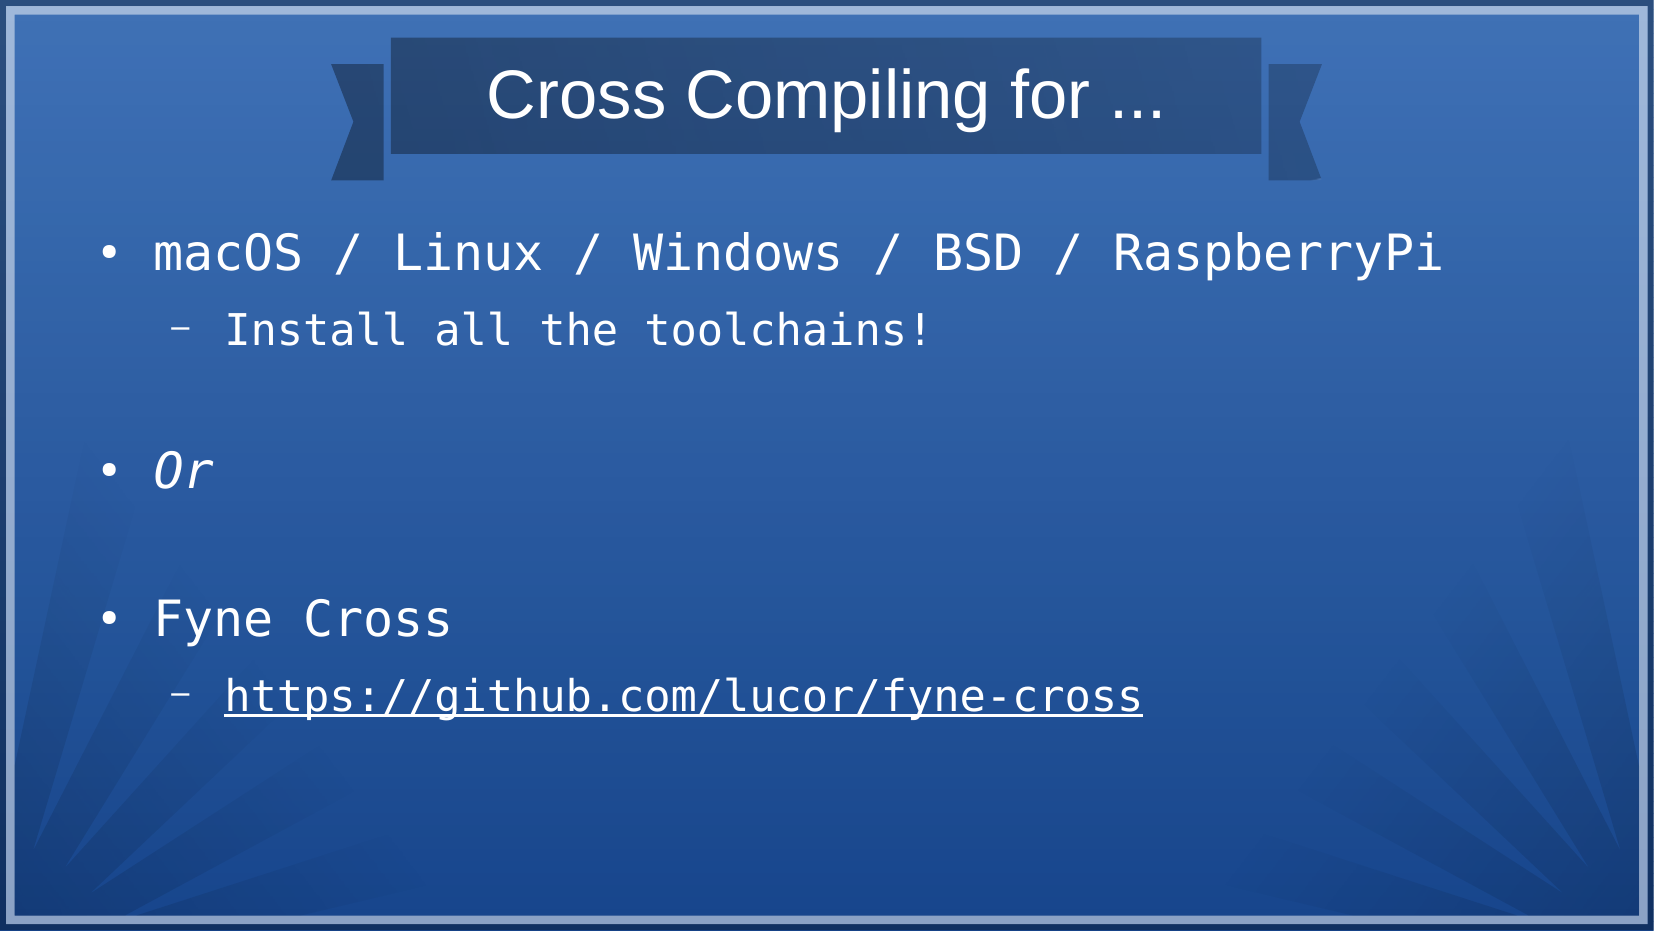

# Cross Compiling for ...
macOS / Linux / Windows / BSD / RaspberryPi
Install all the toolchains!
Or
Fyne Cross
https://github.com/lucor/fyne-cross